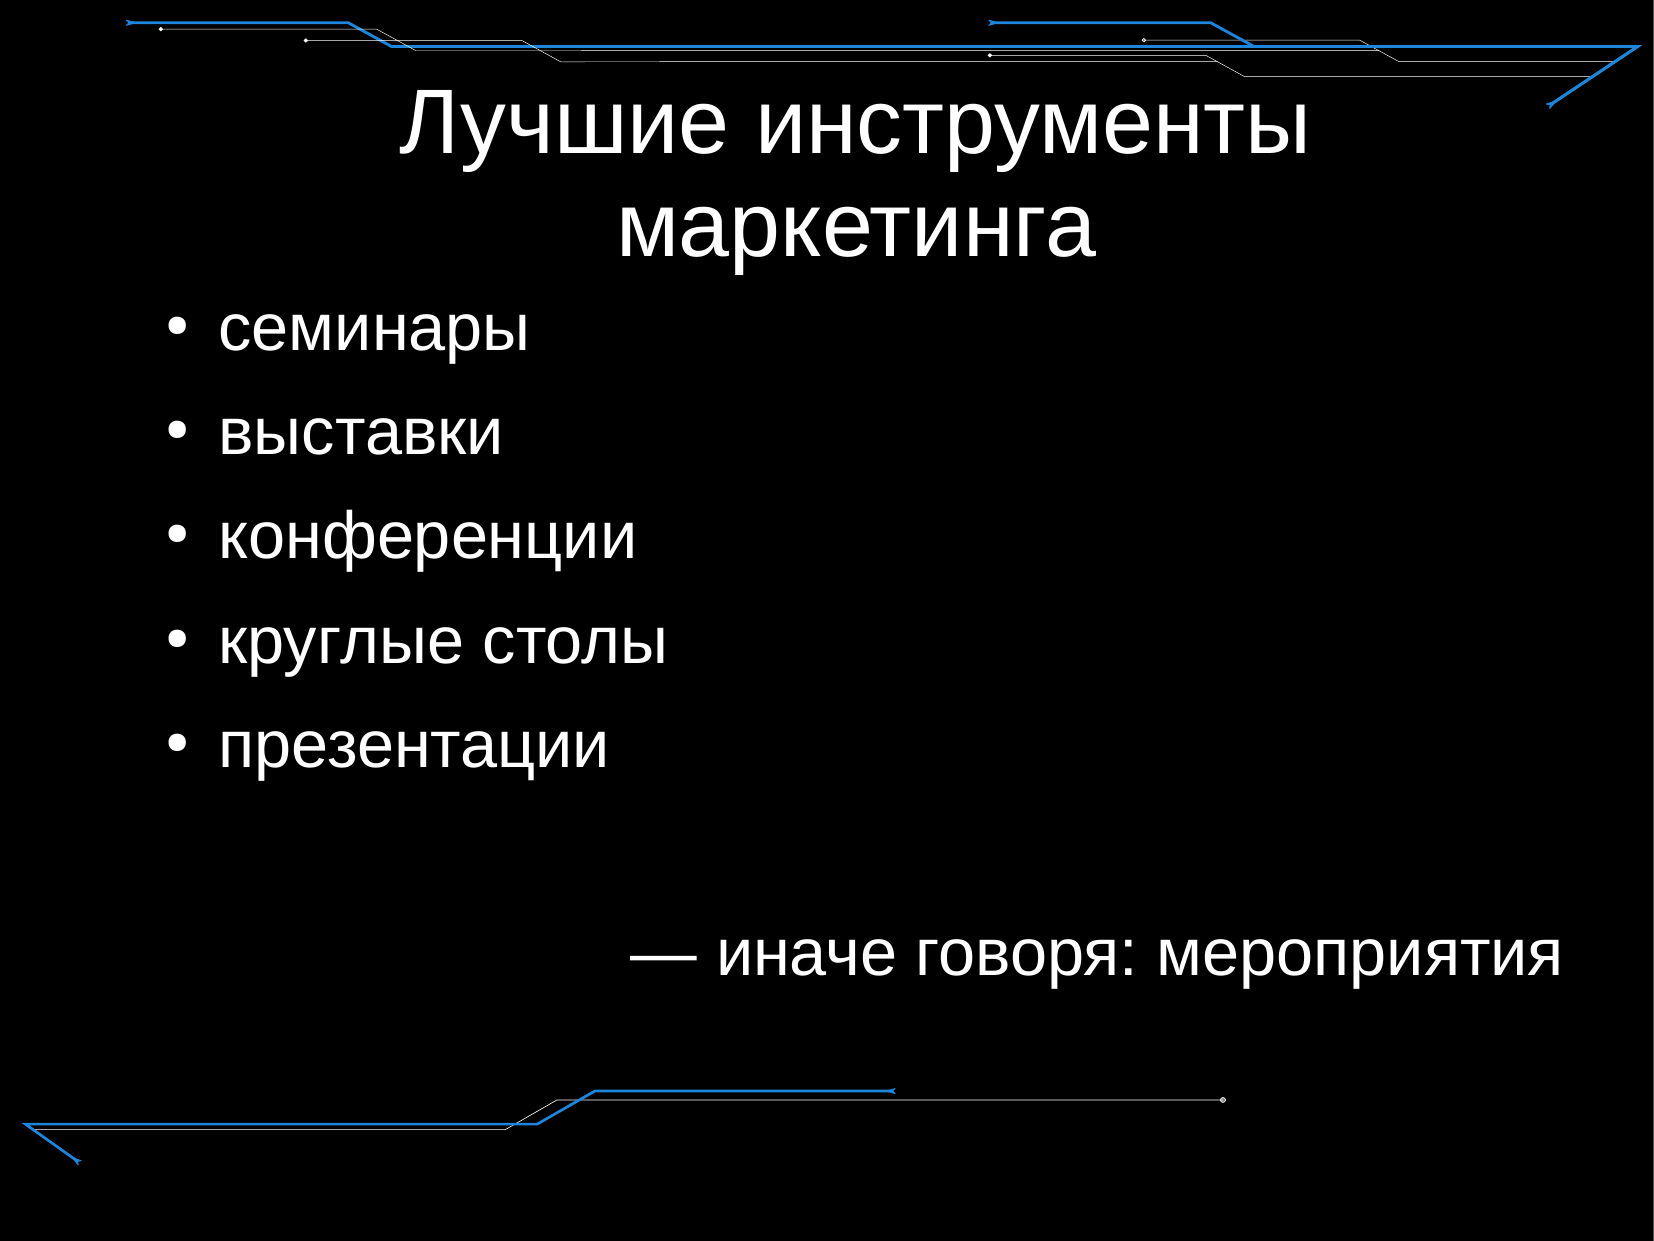

# Лучшие инструменты маркетинга
семинары
выставки
конференции
круглые столы
презентации
— иначе говоря: мероприятия